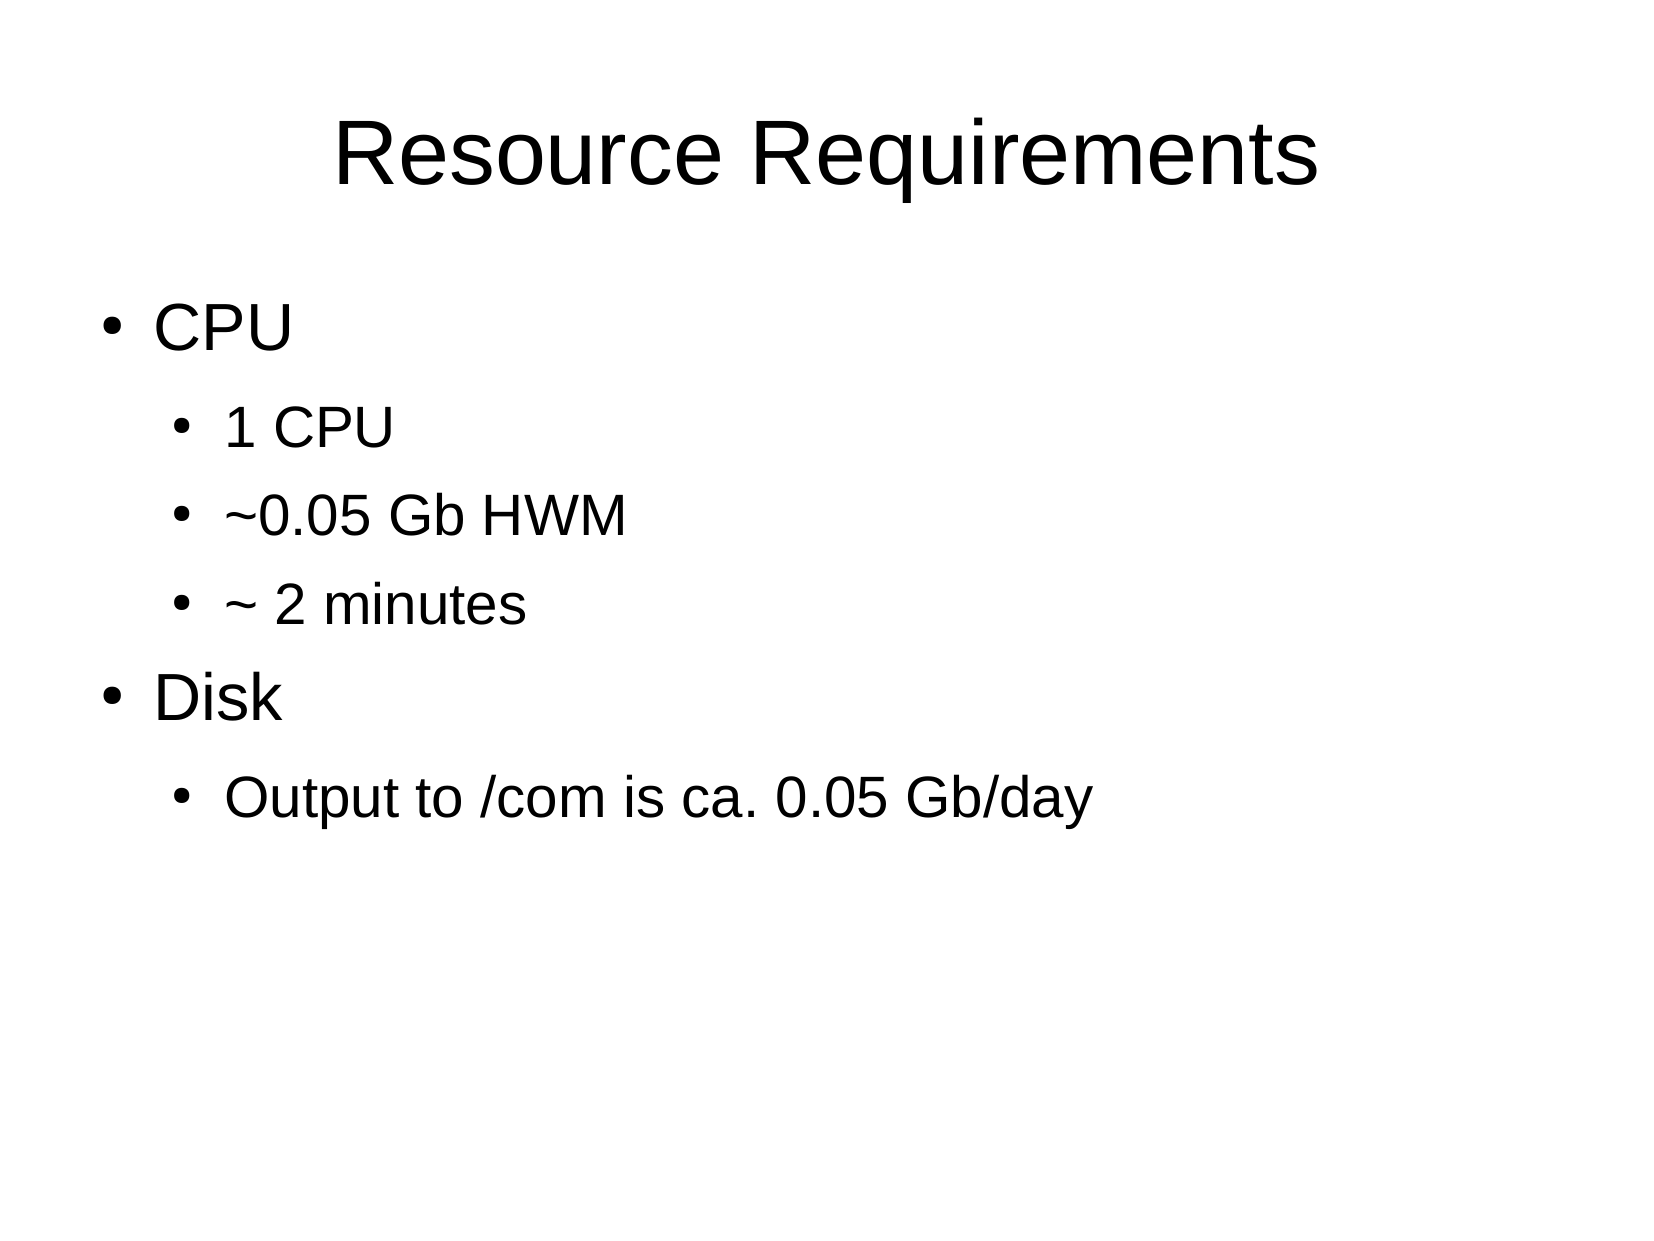

# Resource Requirements
CPU
1 CPU
~0.05 Gb HWM
~ 2 minutes
Disk
Output to /com is ca. 0.05 Gb/day